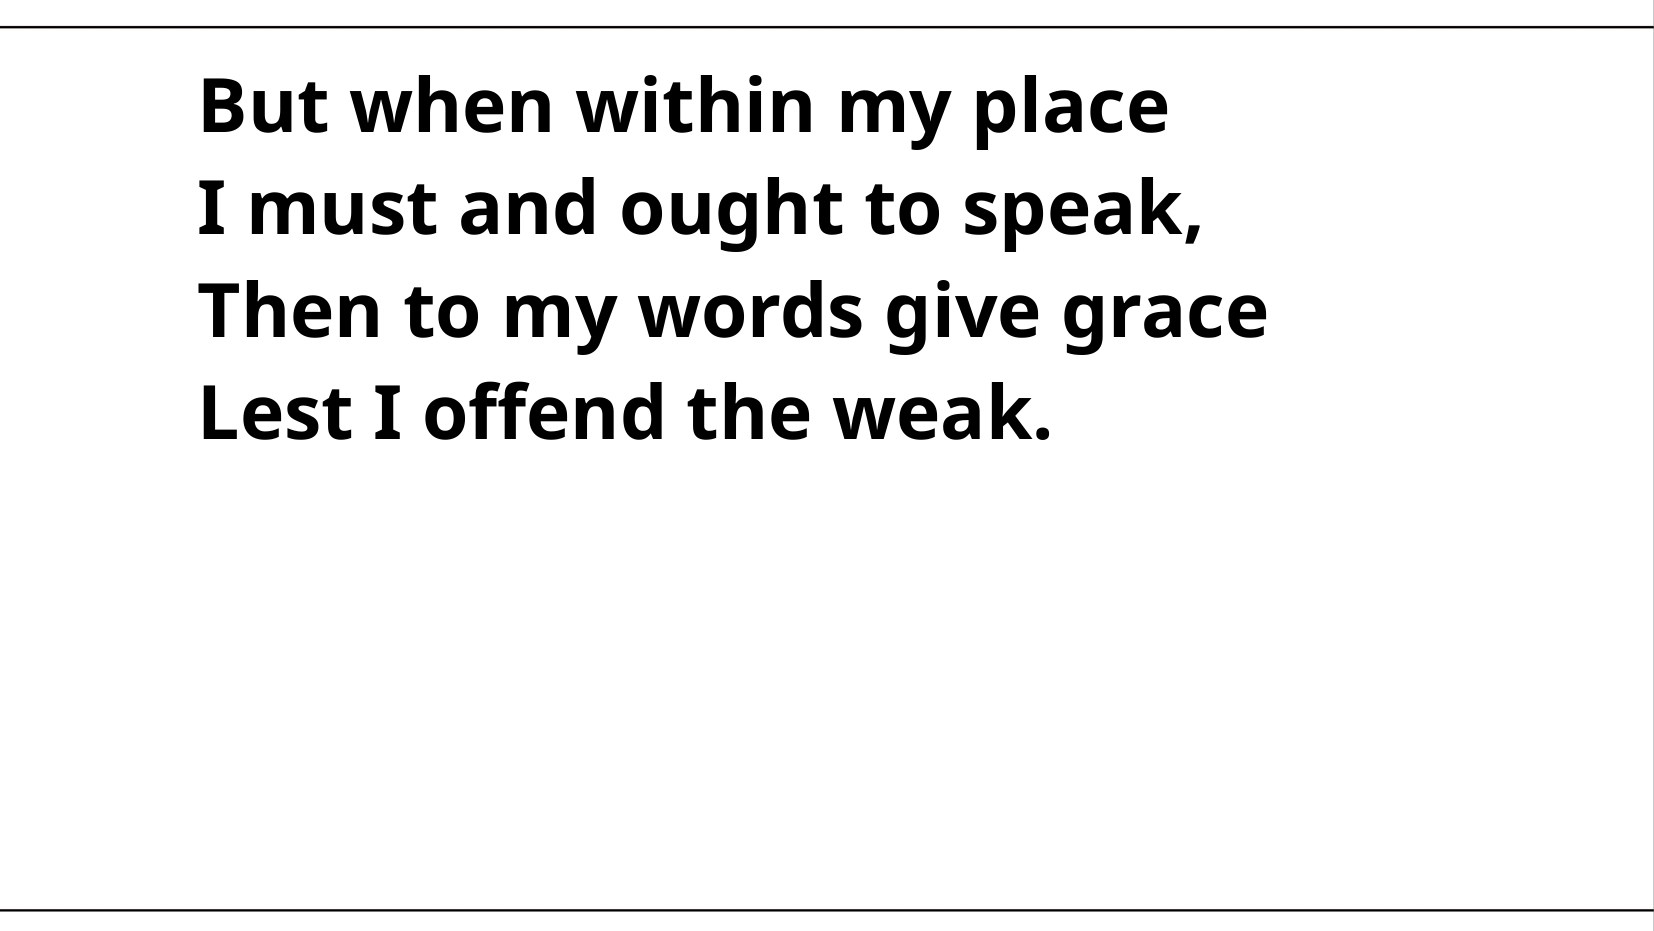

But when within my place
 I must and ought to speak,
 Then to my words give grace
 Lest I offend the weak.